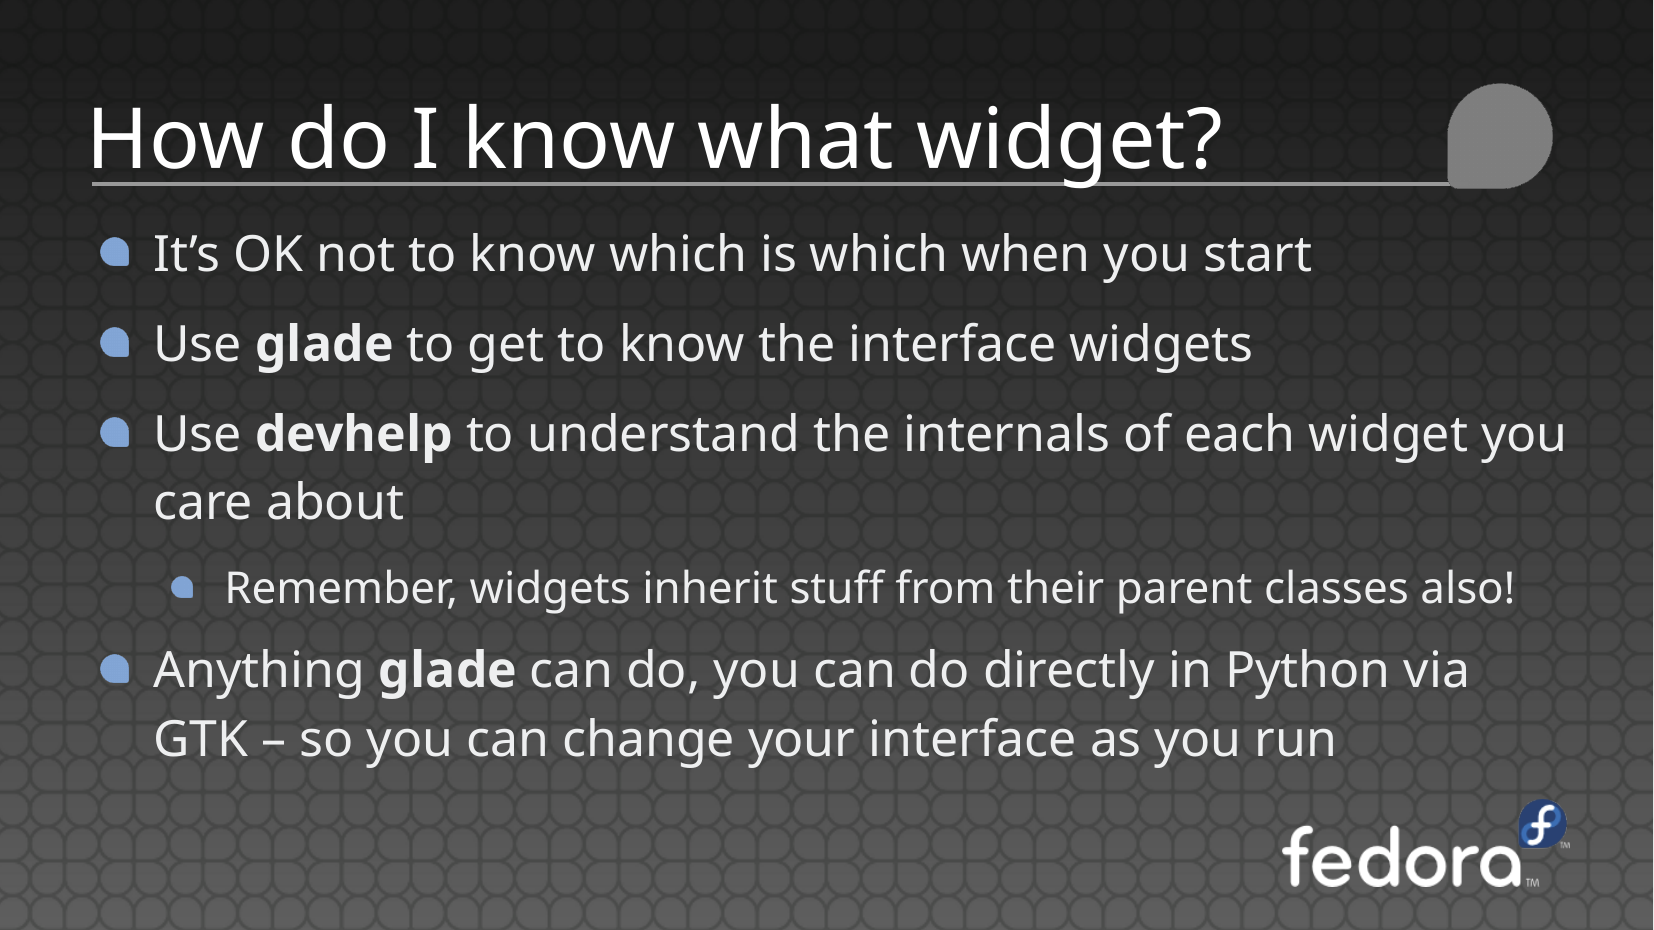

# How do I know what widget?
It’s OK not to know which is which when you start
Use glade to get to know the interface widgets
Use devhelp to understand the internals of each widget you care about
Remember, widgets inherit stuff from their parent classes also!
Anything glade can do, you can do directly in Python via GTK – so you can change your interface as you run